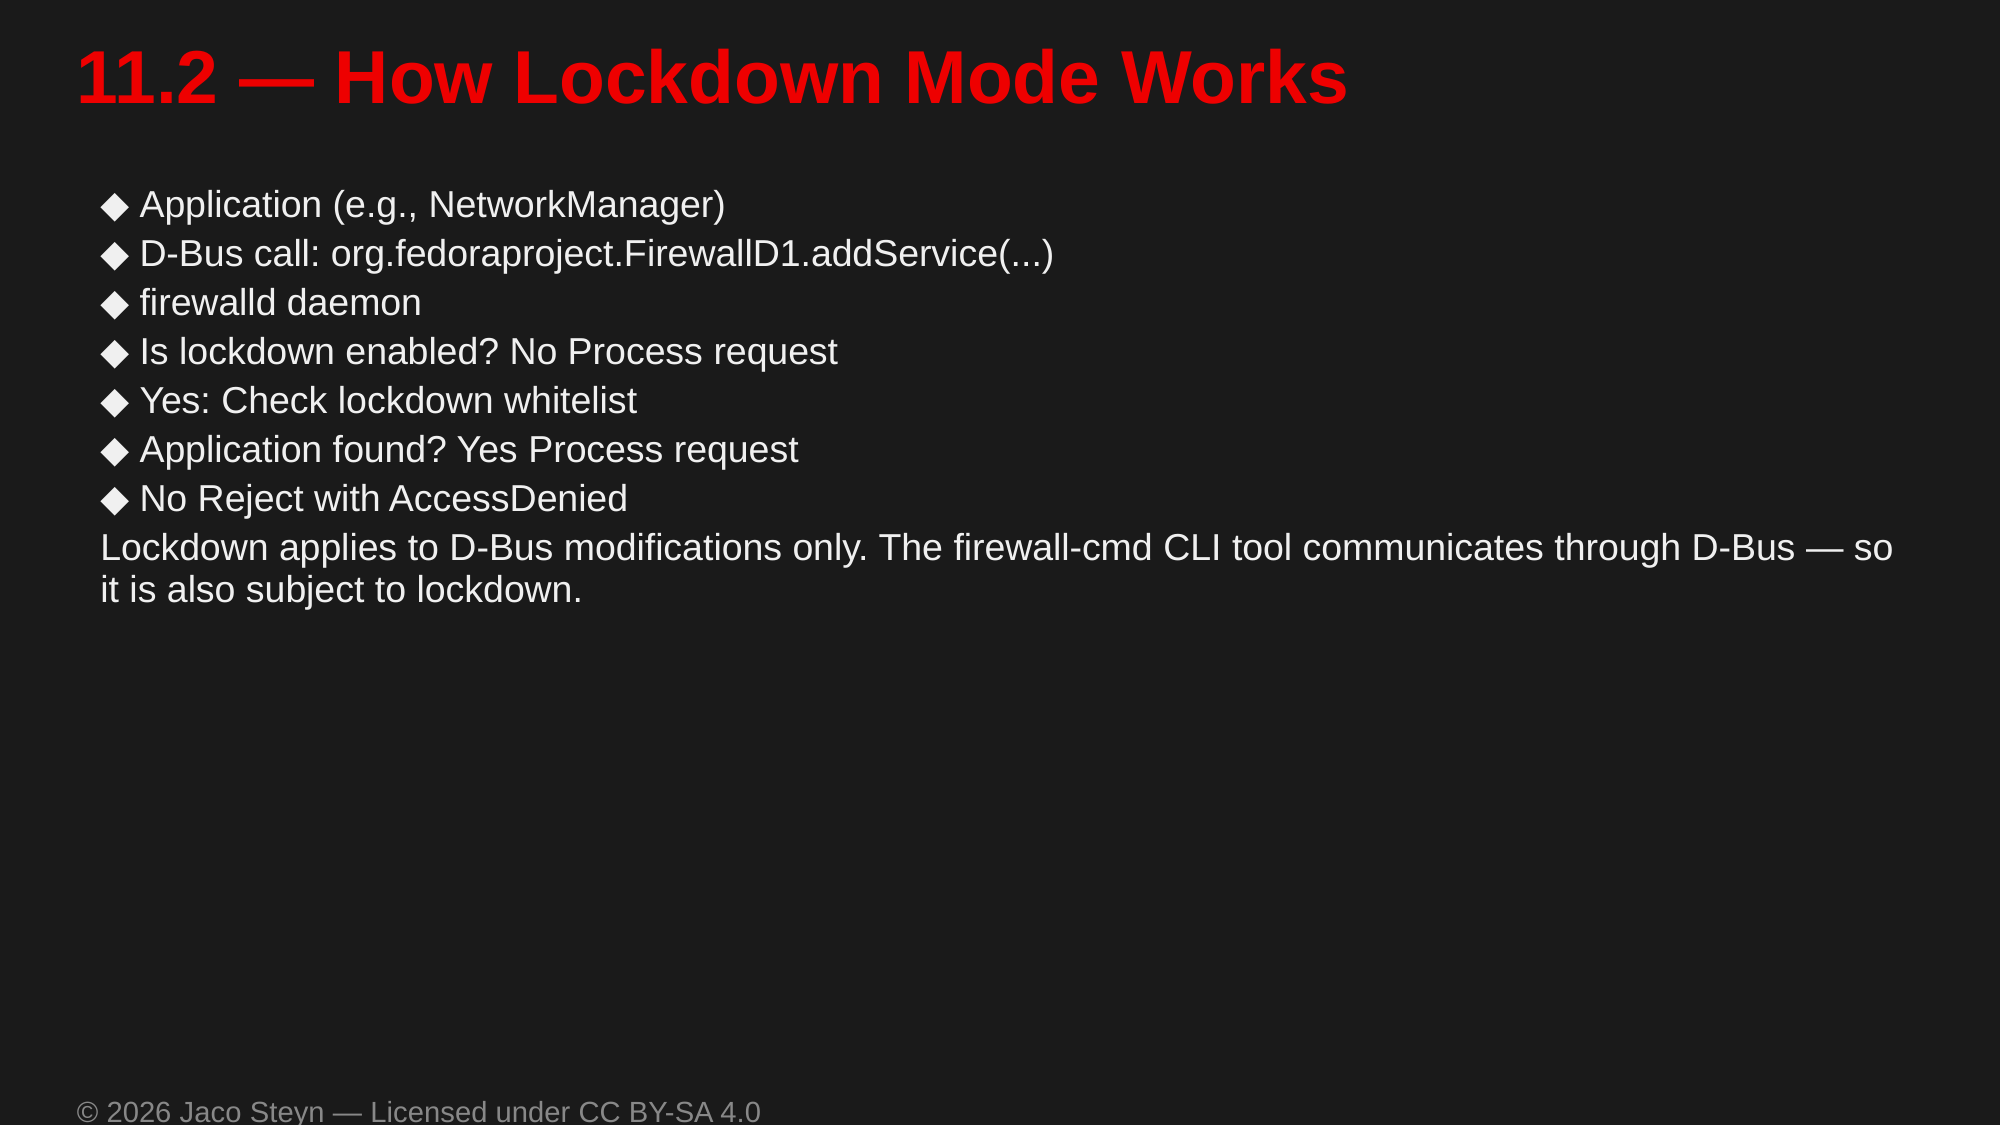

11.2 — How Lockdown Mode Works
◆ Application (e.g., NetworkManager)
◆ D-Bus call: org.fedoraproject.FirewallD1.addService(...)
◆ firewalld daemon
◆ Is lockdown enabled? No Process request
◆ Yes: Check lockdown whitelist
◆ Application found? Yes Process request
◆ No Reject with AccessDenied
Lockdown applies to D-Bus modifications only. The firewall-cmd CLI tool communicates through D-Bus — so it is also subject to lockdown.
© 2026 Jaco Steyn — Licensed under CC BY-SA 4.0